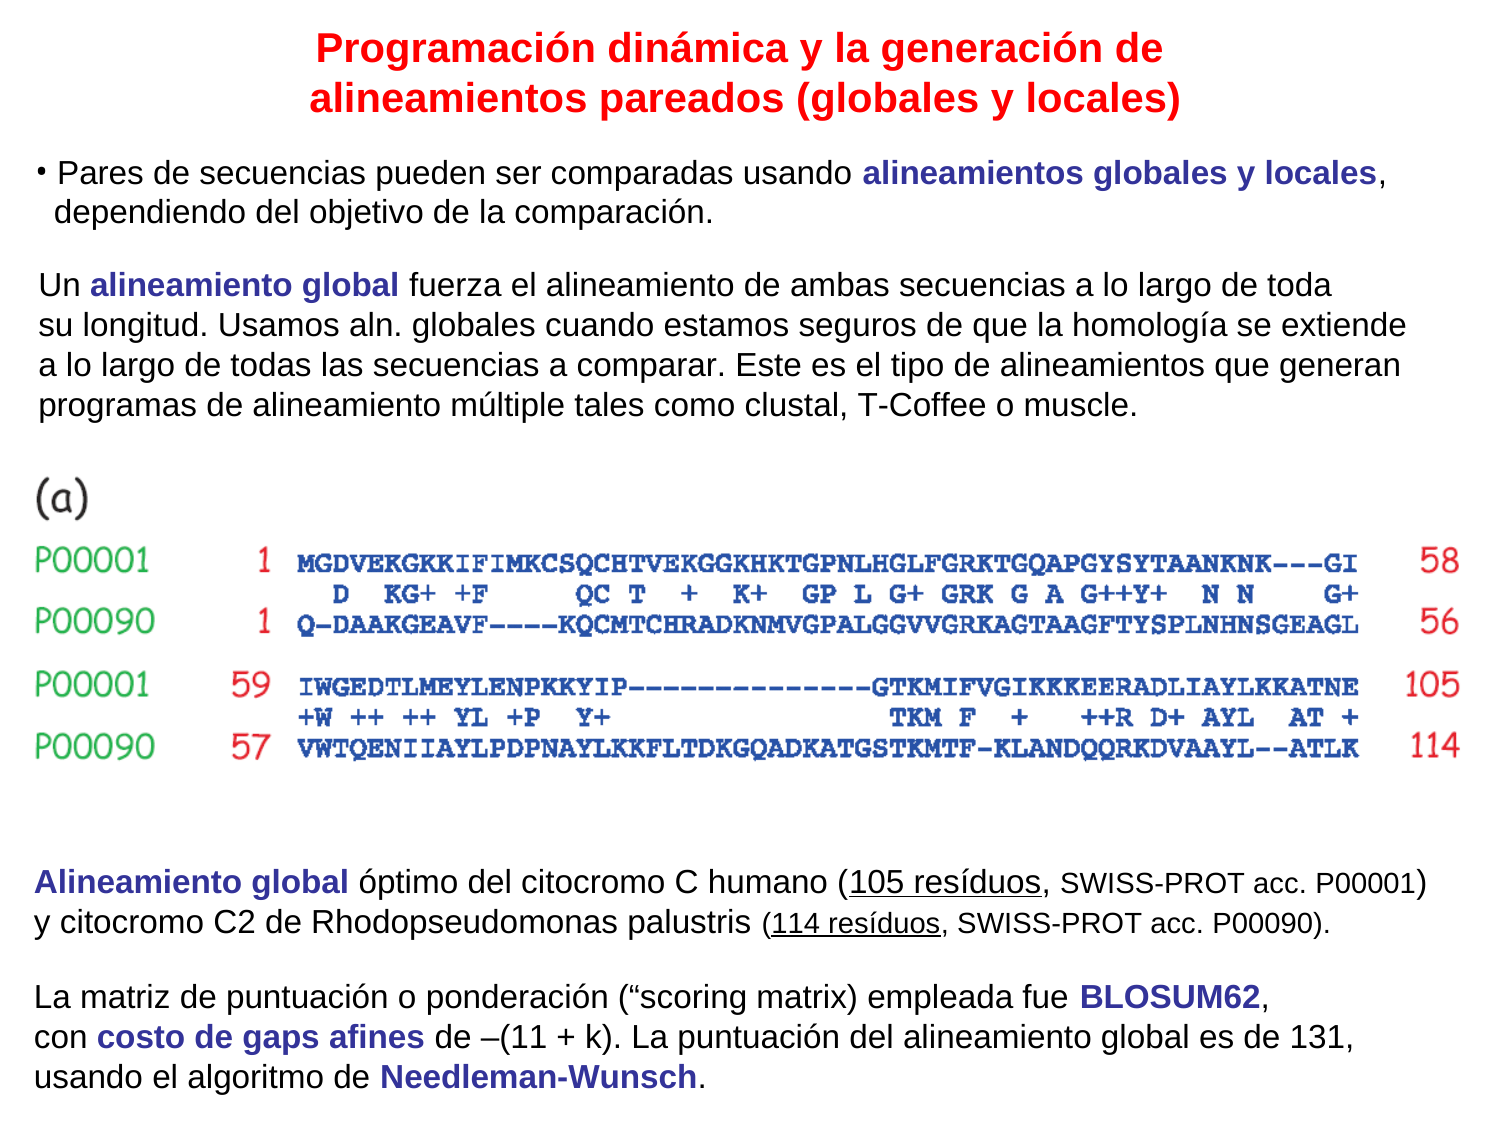

Programación dinámica y la generación de
alineamientos pareados (globales y locales)
 Pares de secuencias pueden ser comparadas usando alineamientos globales y locales,
 dependiendo del objetivo de la comparación.
Un alineamiento global fuerza el alineamiento de ambas secuencias a lo largo de toda
su longitud. Usamos aln. globales cuando estamos seguros de que la homología se extiende
a lo largo de todas las secuencias a comparar. Este es el tipo de alineamientos que generan
programas de alineamiento múltiple tales como clustal, T-Coffee o muscle.
Alineamiento global óptimo del citocromo C humano (105 resíduos, SWISS-PROT acc. P00001)
y citocromo C2 de Rhodopseudomonas palustris (114 resíduos, SWISS-PROT acc. P00090).
La matriz de puntuación o ponderación (“scoring matrix) empleada fue BLOSUM62,
con costo de gaps afines de –(11 + k). La puntuación del alineamiento global es de 131,
usando el algoritmo de Needleman-Wunsch.